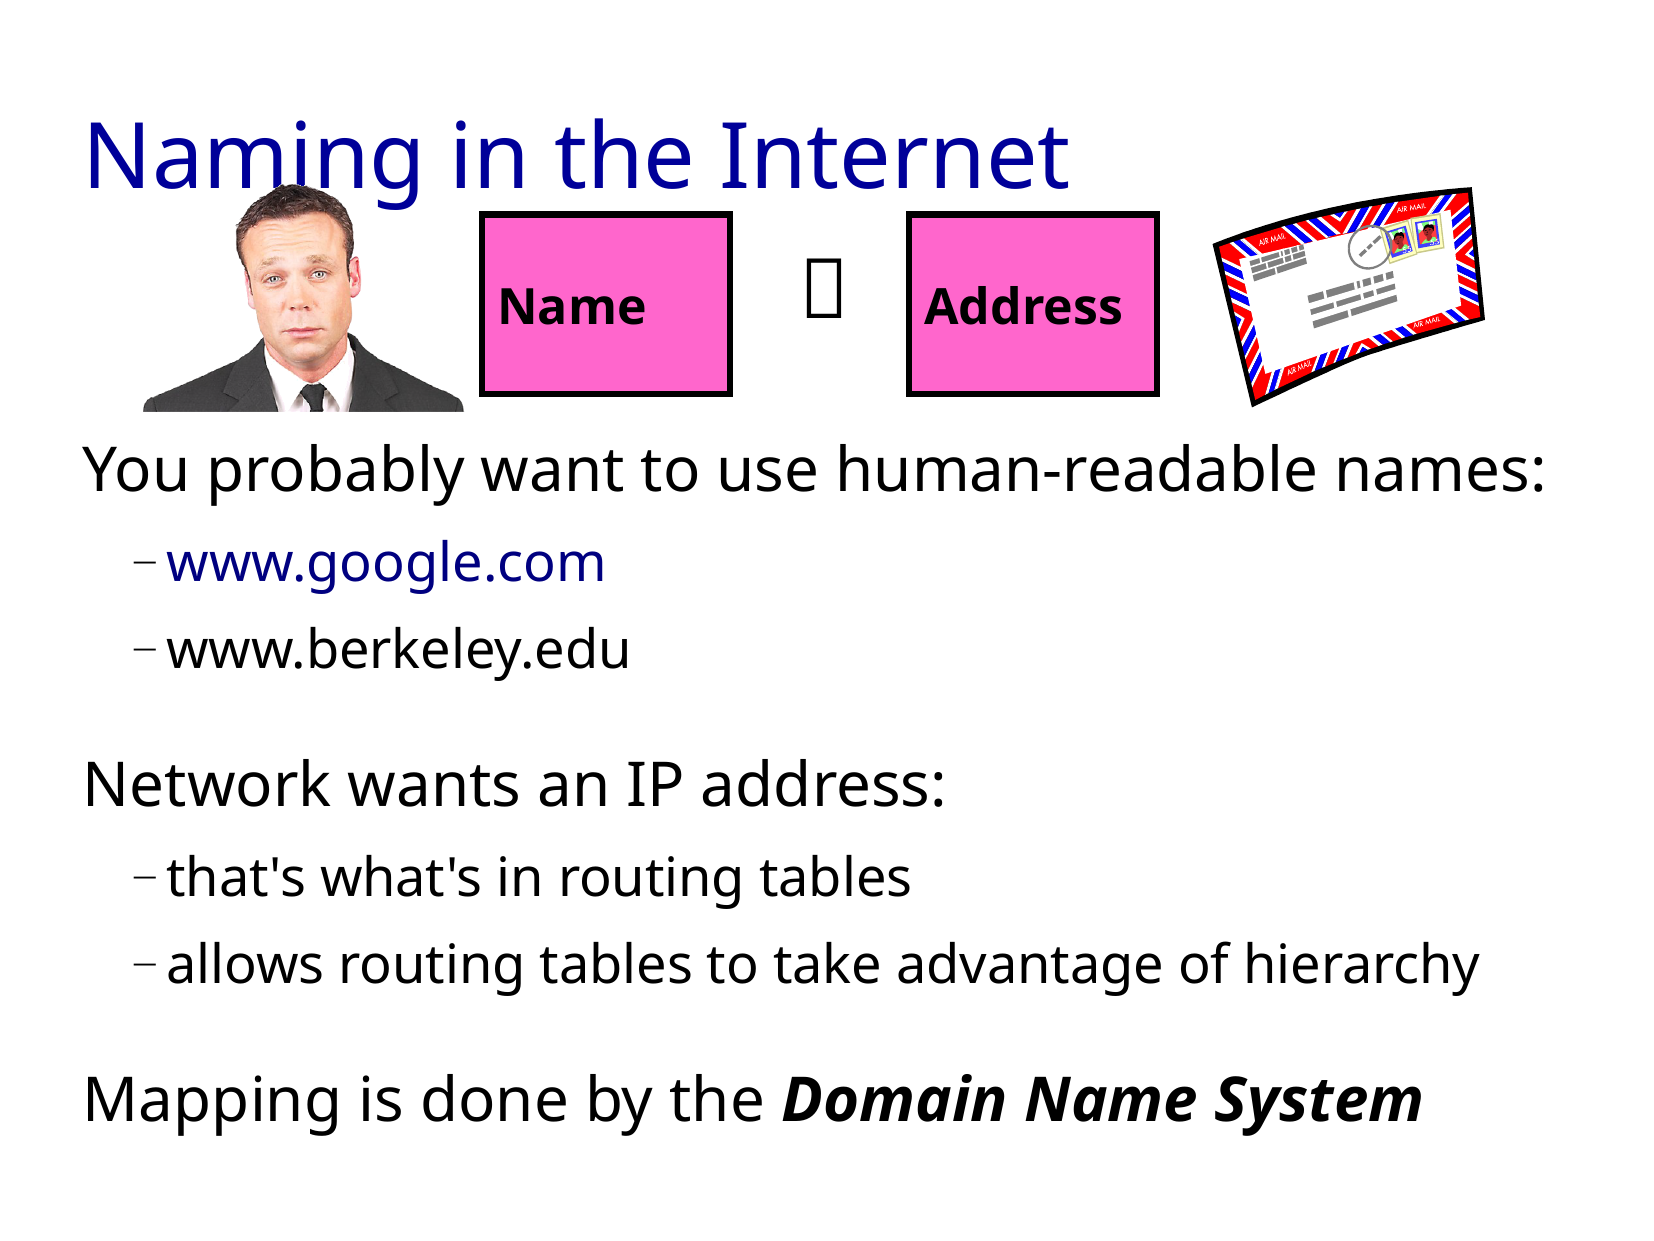

# Naming in the Internet
Name
Address

You probably want to use human-readable names:
www.google.com
www.berkeley.edu
Network wants an IP address:
that's what's in routing tables
allows routing tables to take advantage of hierarchy
Mapping is done by the Domain Name System